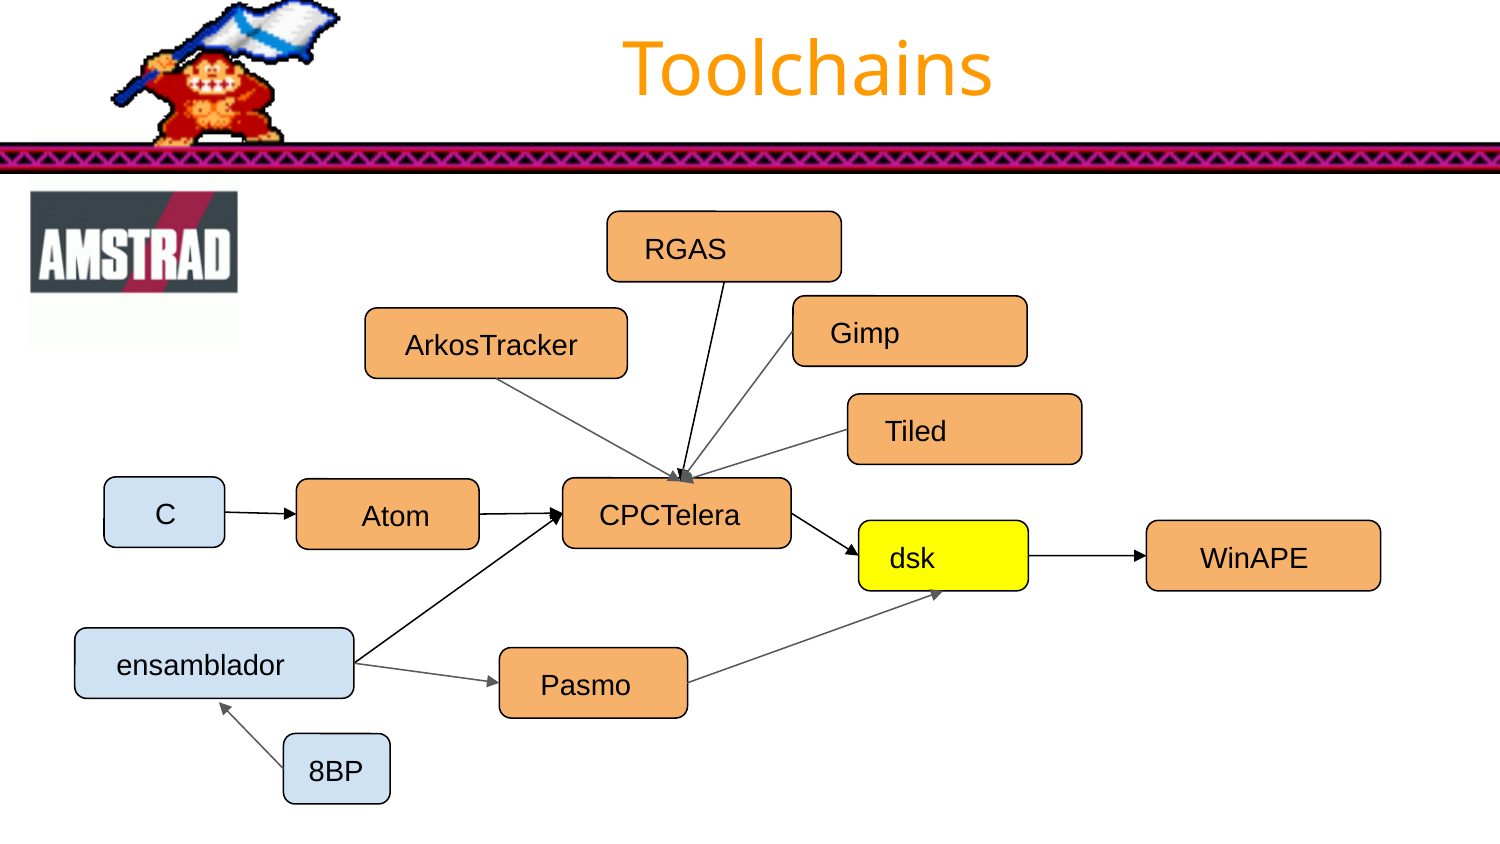

# Toolchains
RGAS
Gimp
ArkosTracker
Tiled
 C
CPCTelera
 Atom
dsk
 WinAPE
ensamblador
 Pasmo
8BP
 spriteSX